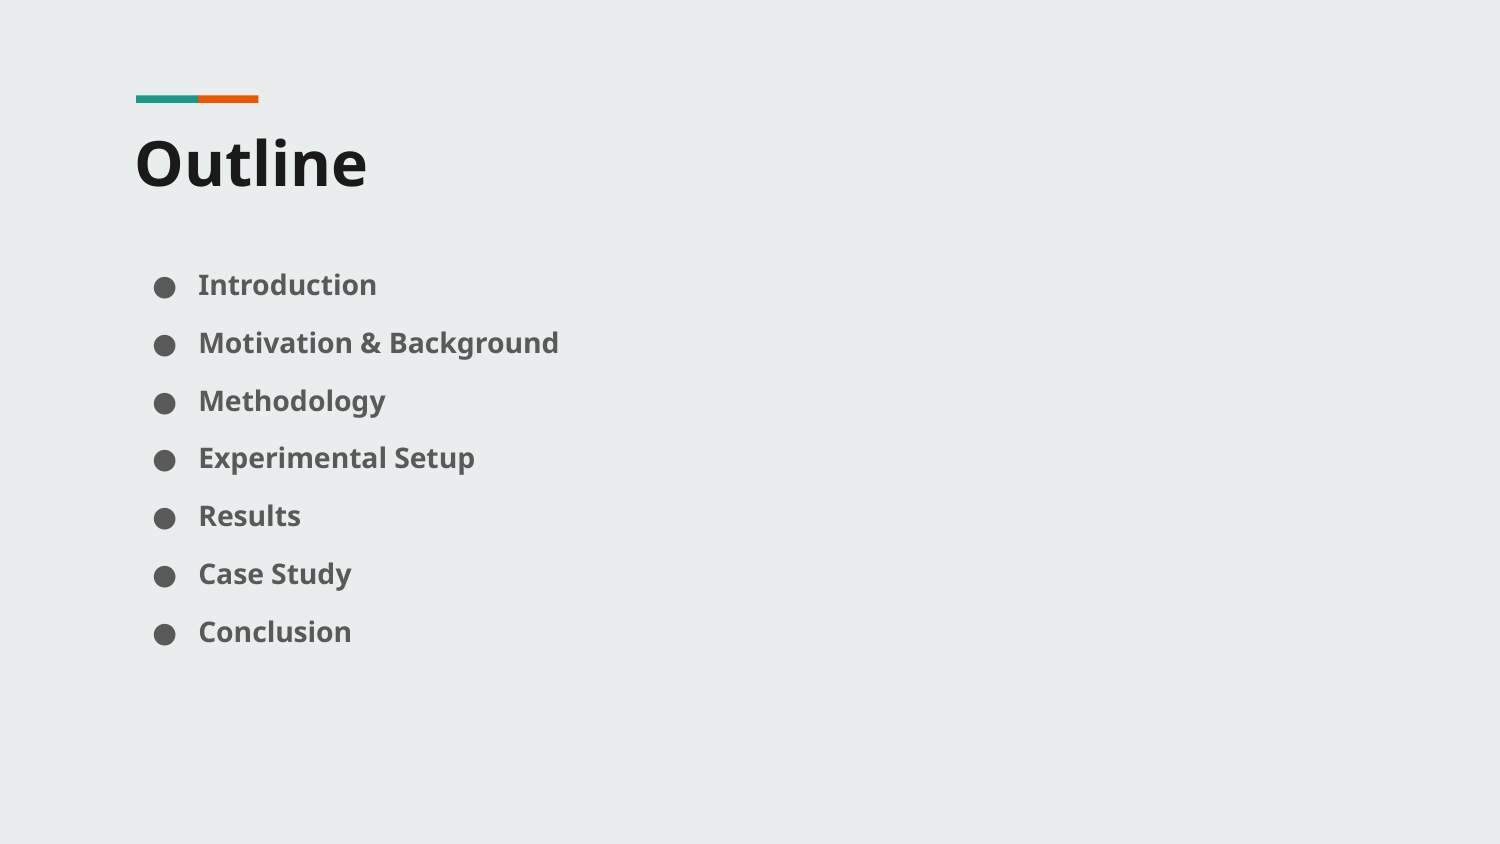

Outline
Introduction
Motivation & Background
Methodology
Experimental Setup
Results
Case Study
Conclusion